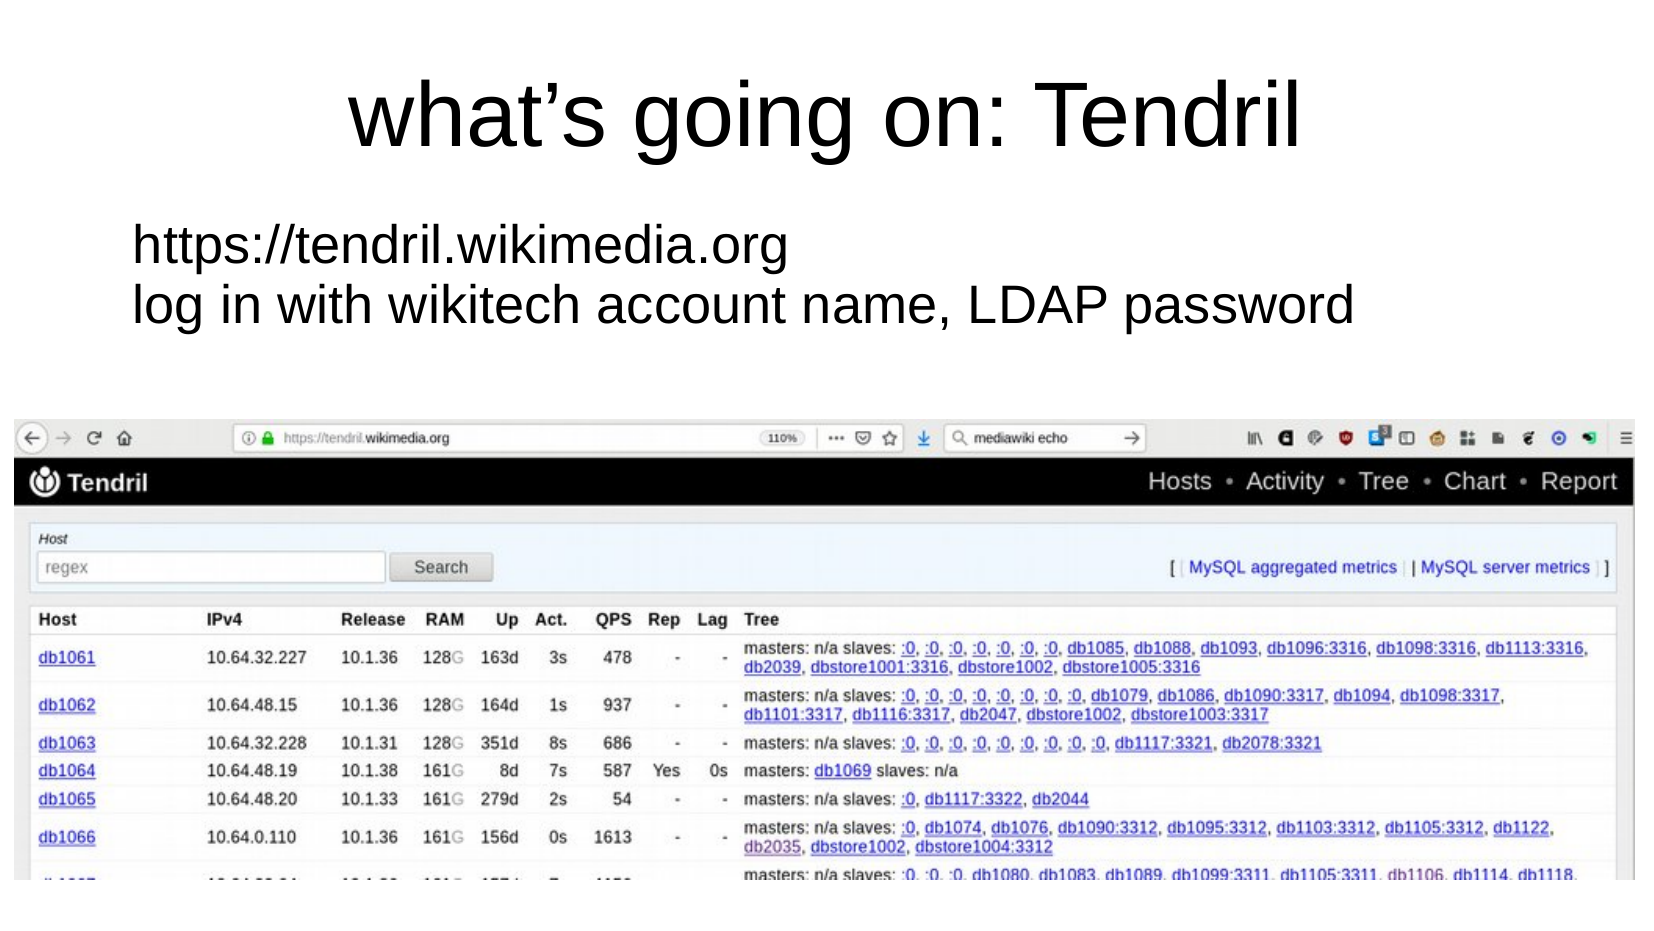

# what’s going on: Tendril
https://tendril.wikimedia.org
log in with wikitech account name, LDAP password